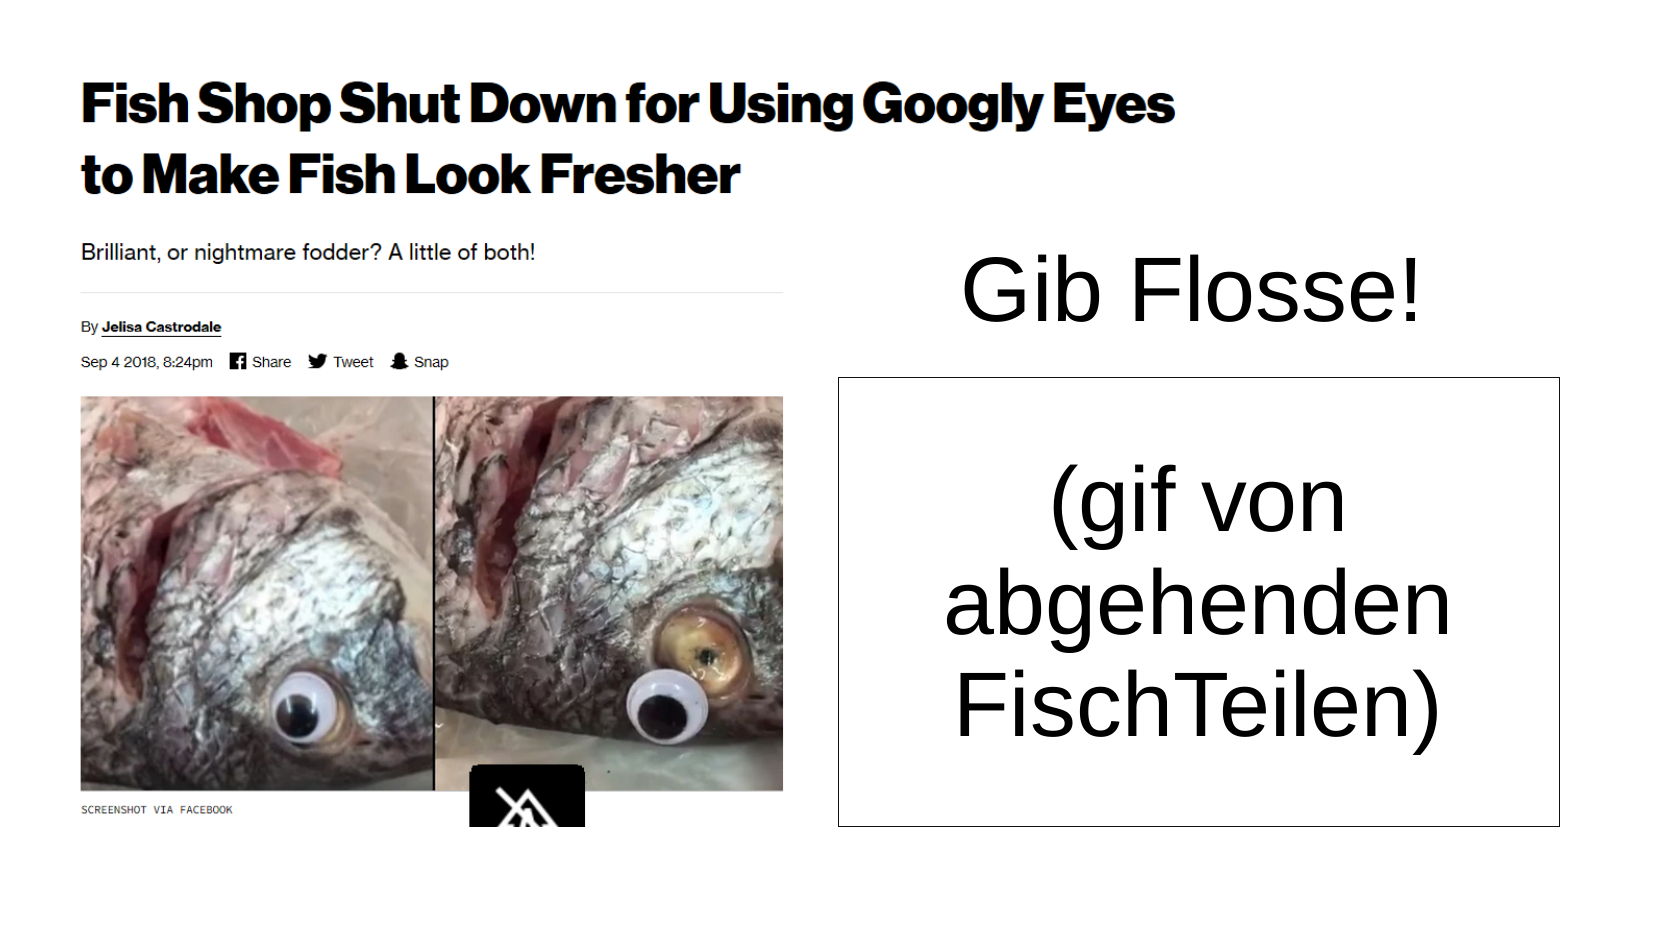

# Gib Flosse!
(gif von abgehenden FischTeilen)